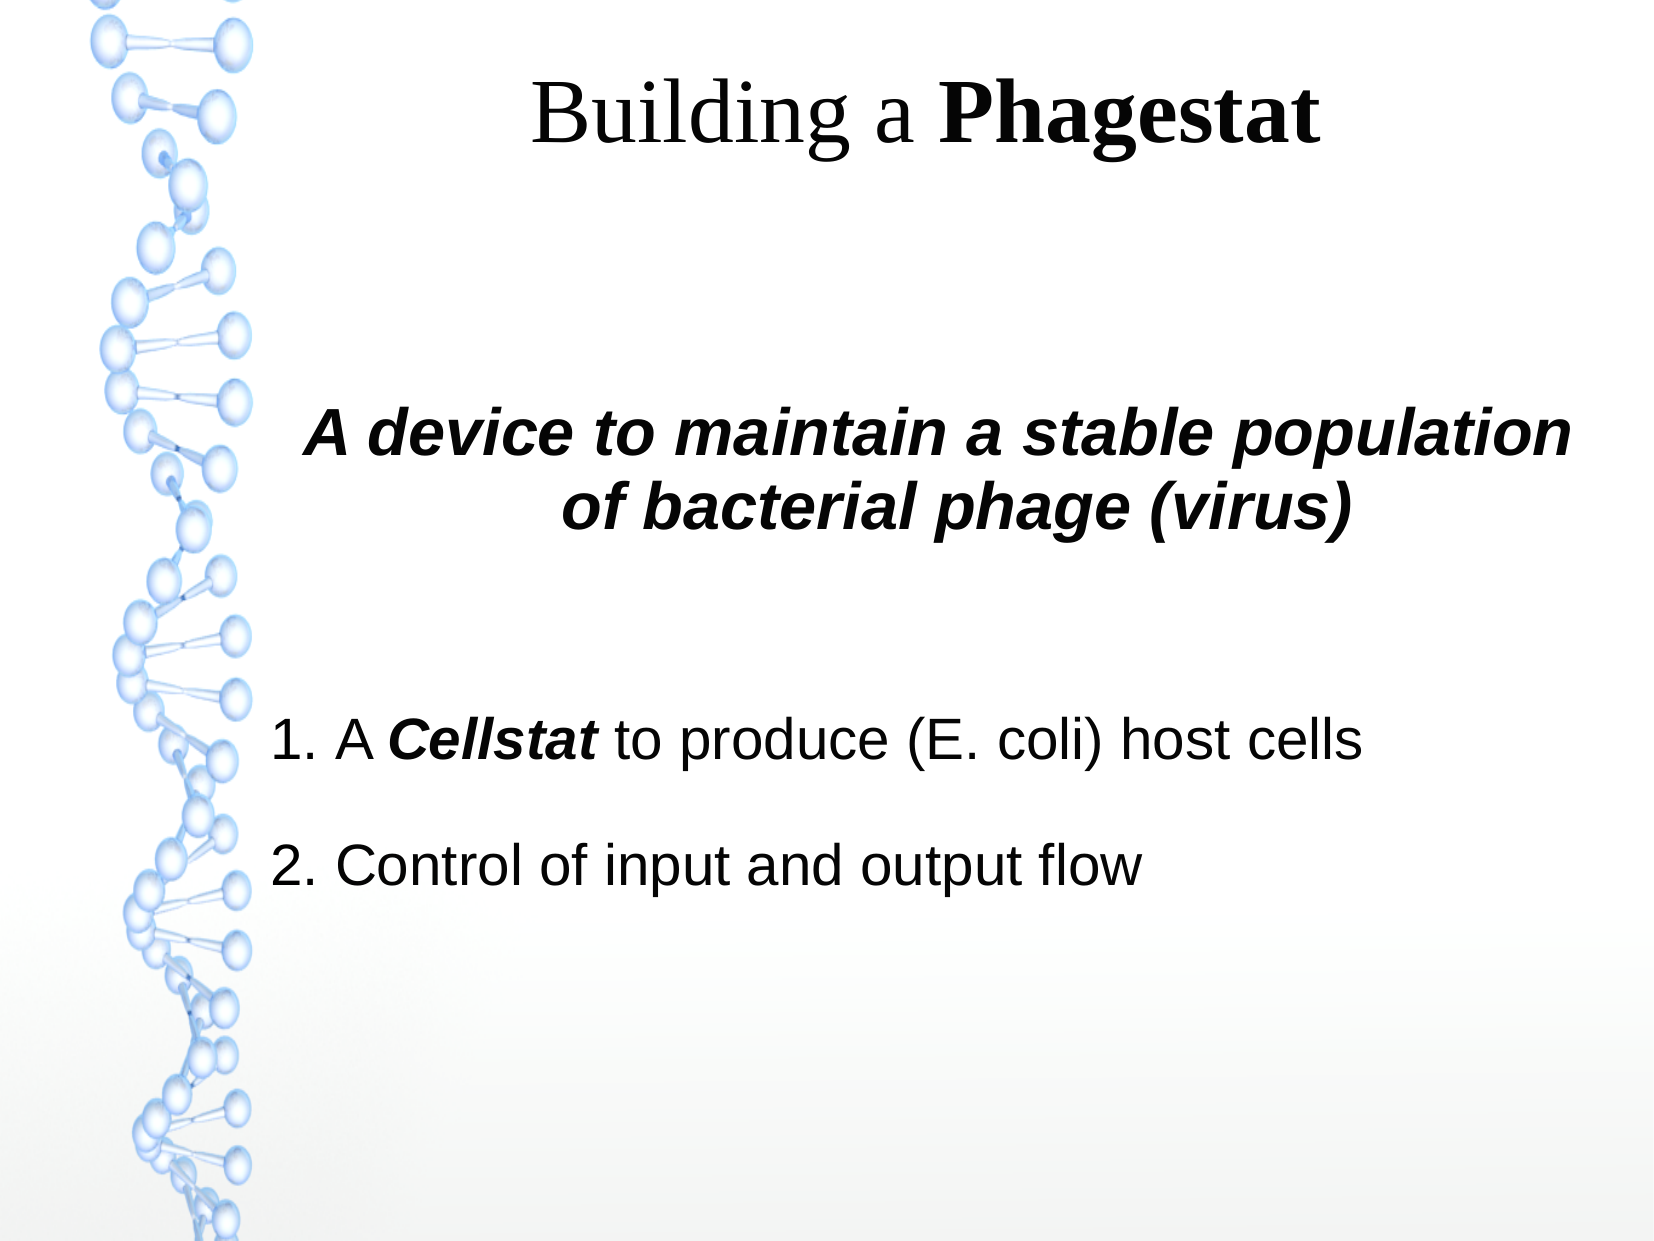

# Building a Phagestat
A device to maintain a stable population of bacterial phage (virus)
 A Cellstat to produce (E. coli) host cells
 Control of input and output flow